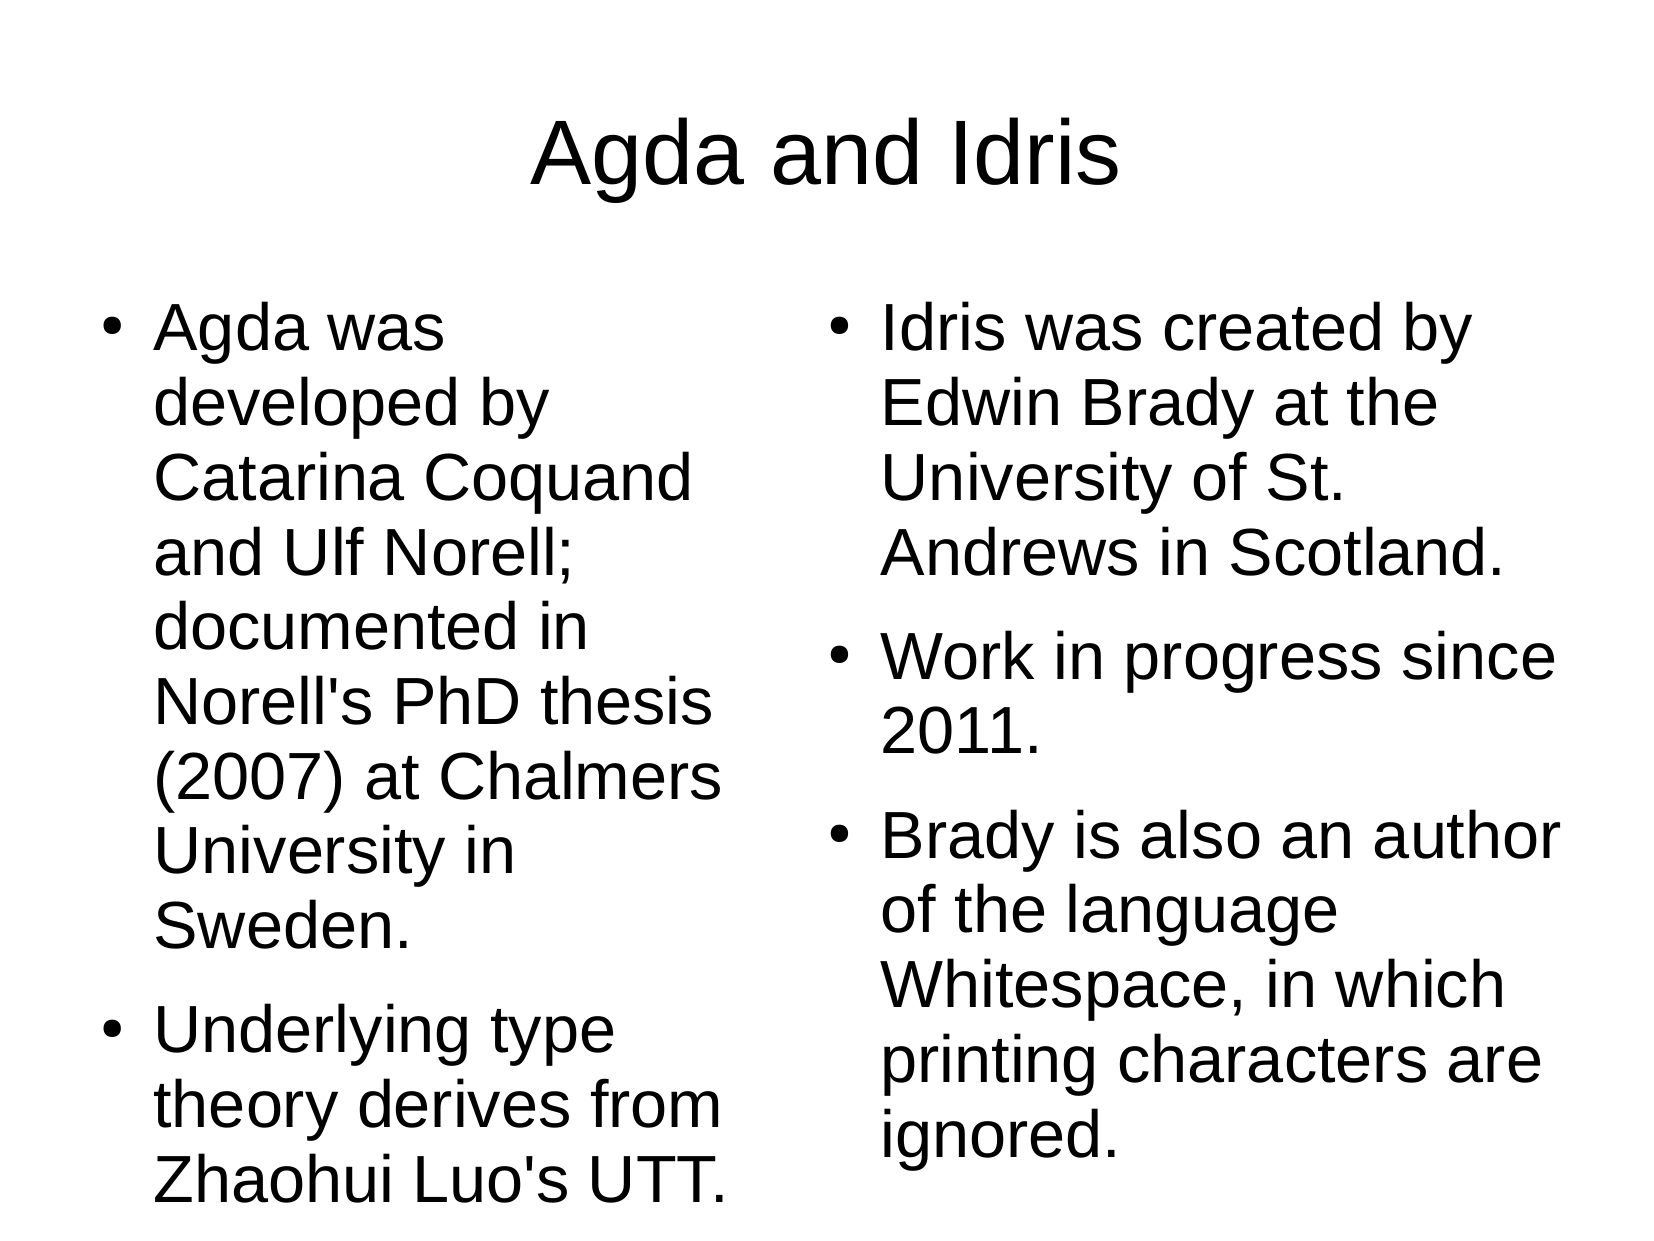

# Agda and Idris
Agda was developed by Catarina Coquand and Ulf Norell; documented in Norell's PhD thesis (2007) at Chalmers University in Sweden.
Underlying type theory derives from Zhaohui Luo's UTT.
Idris was created by Edwin Brady at the University of St. Andrews in Scotland.
Work in progress since 2011.
Brady is also an author of the language Whitespace, in which printing characters are ignored.